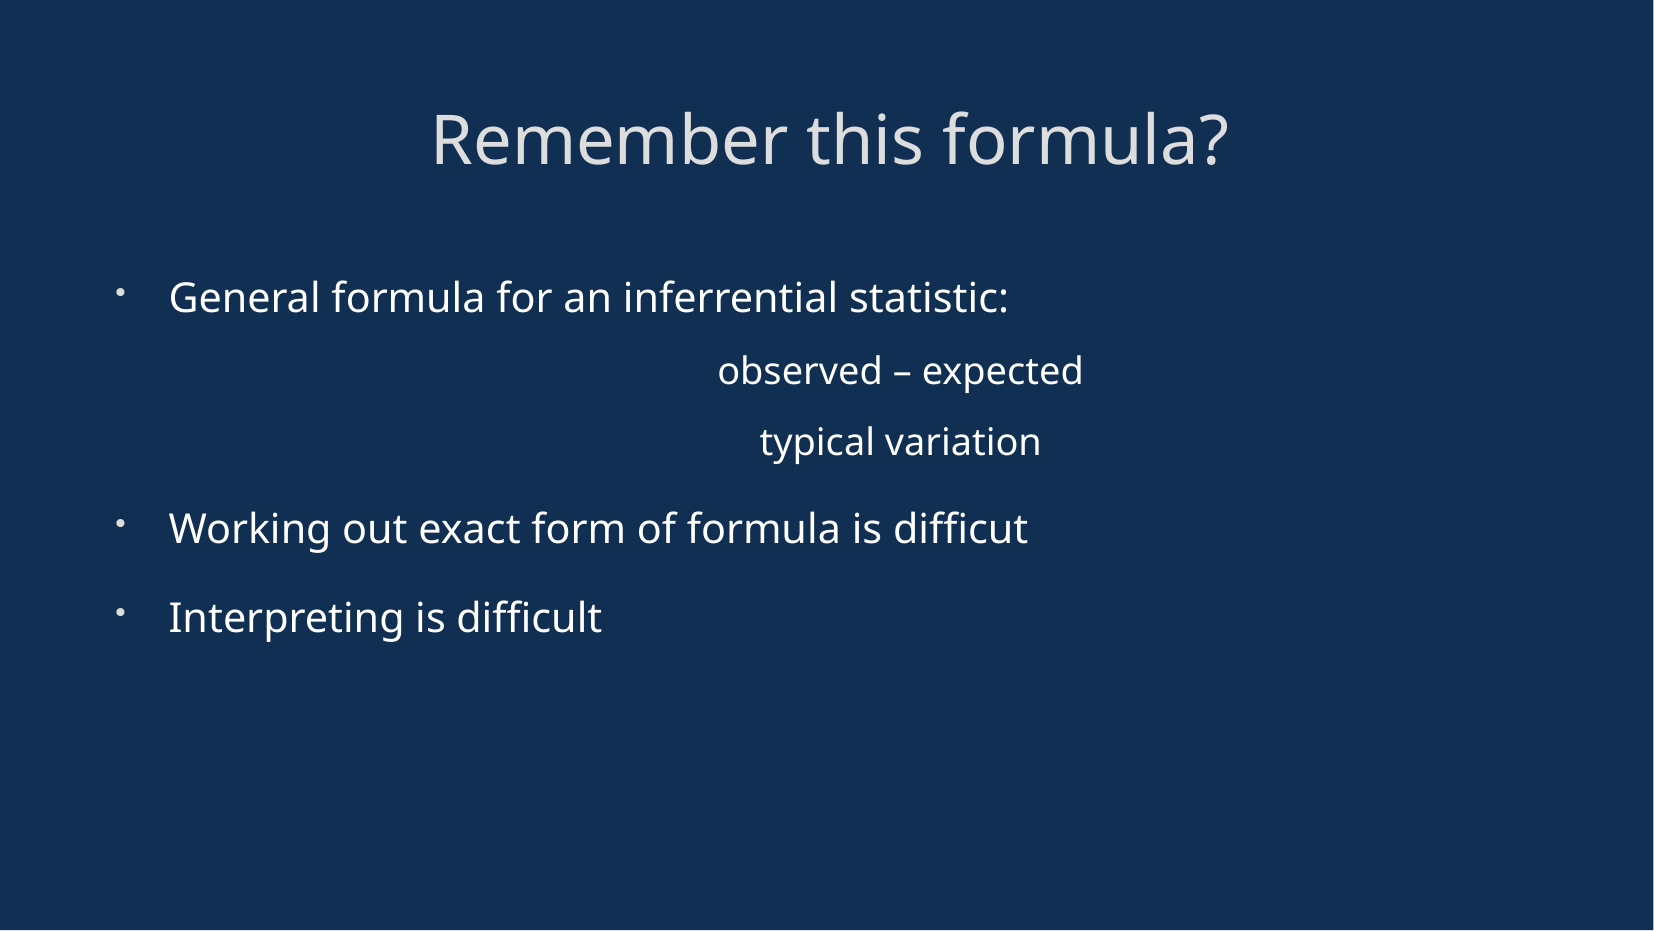

Remember this formula?
# General formula for an inferrential statistic:
observed – expected
typical variation
Working out exact form of formula is difficut
Interpreting is difficult